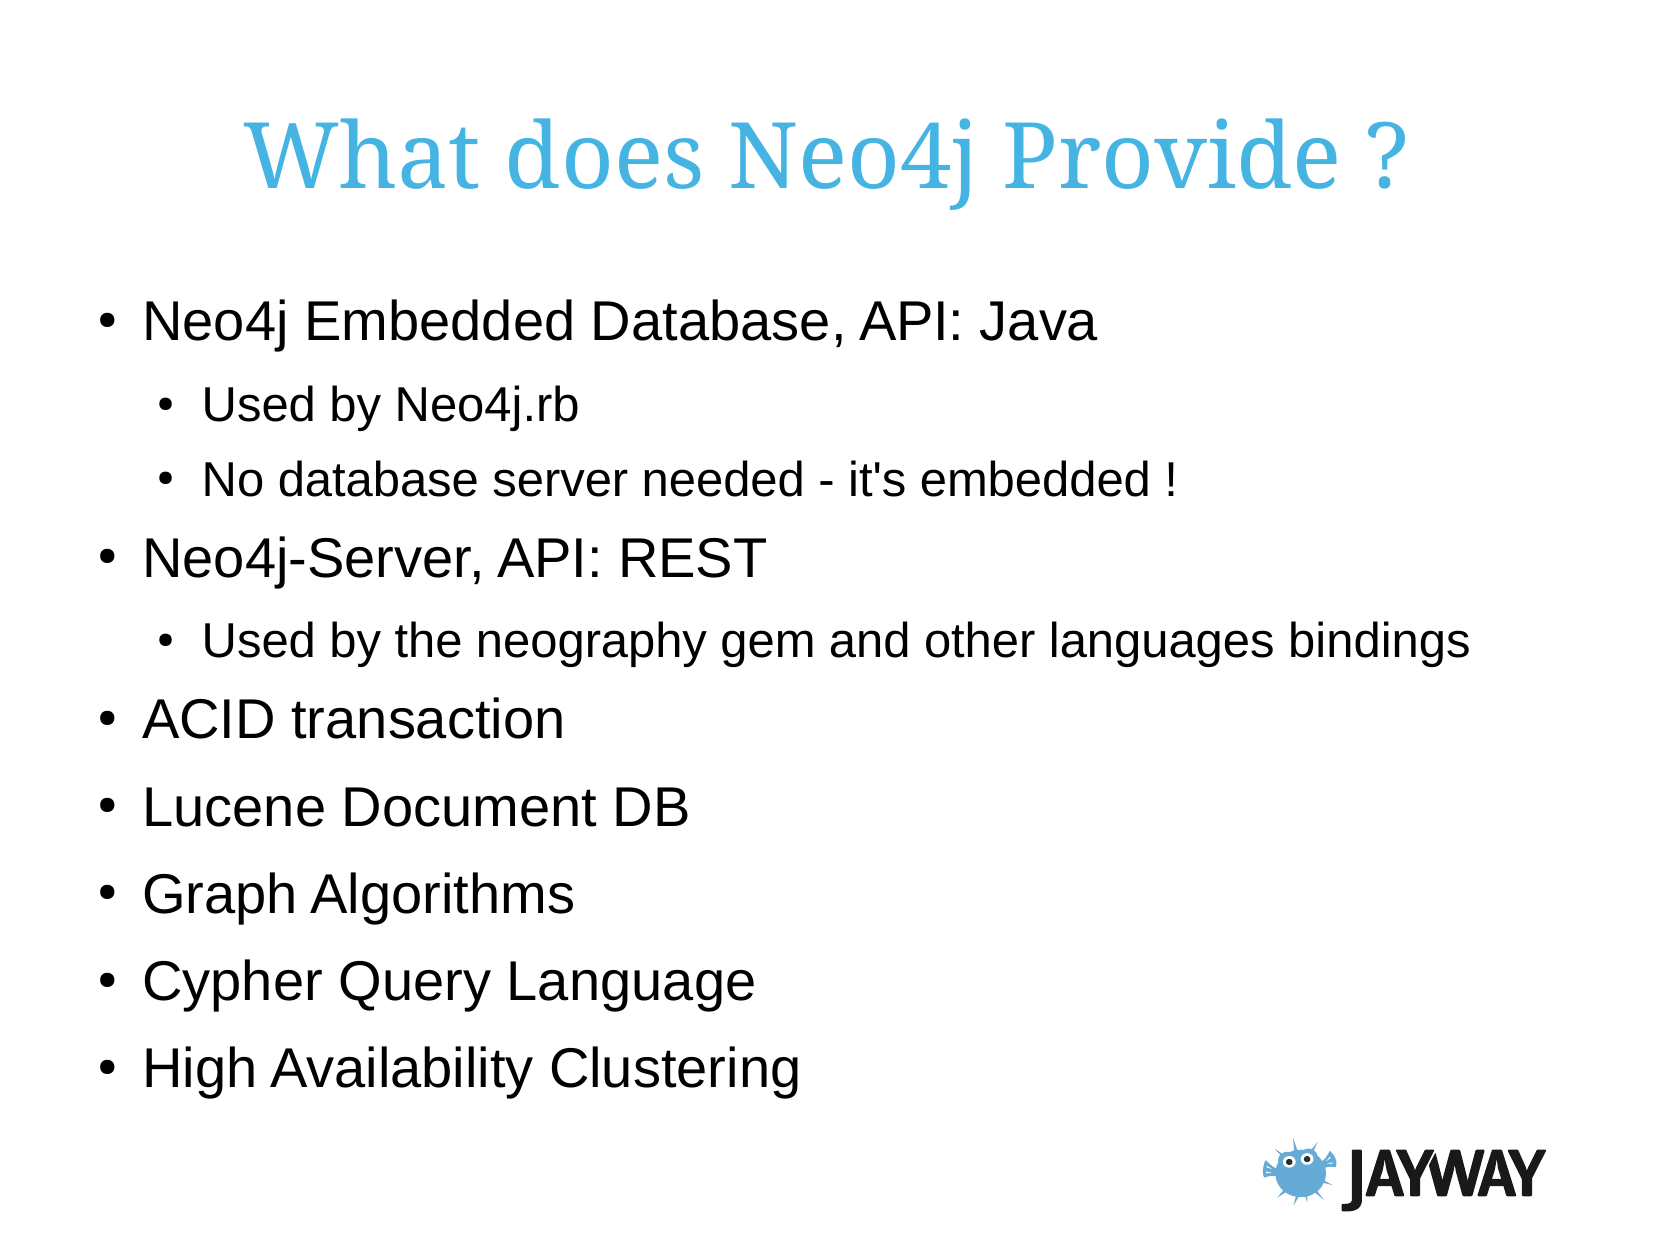

# What does Neo4j Provide ?
Neo4j Embedded Database, API: Java
Used by Neo4j.rb
No database server needed - it's embedded !
Neo4j-Server, API: REST
Used by the neography gem and other languages bindings
ACID transaction
Lucene Document DB
Graph Algorithms
Cypher Query Language
High Availability Clustering